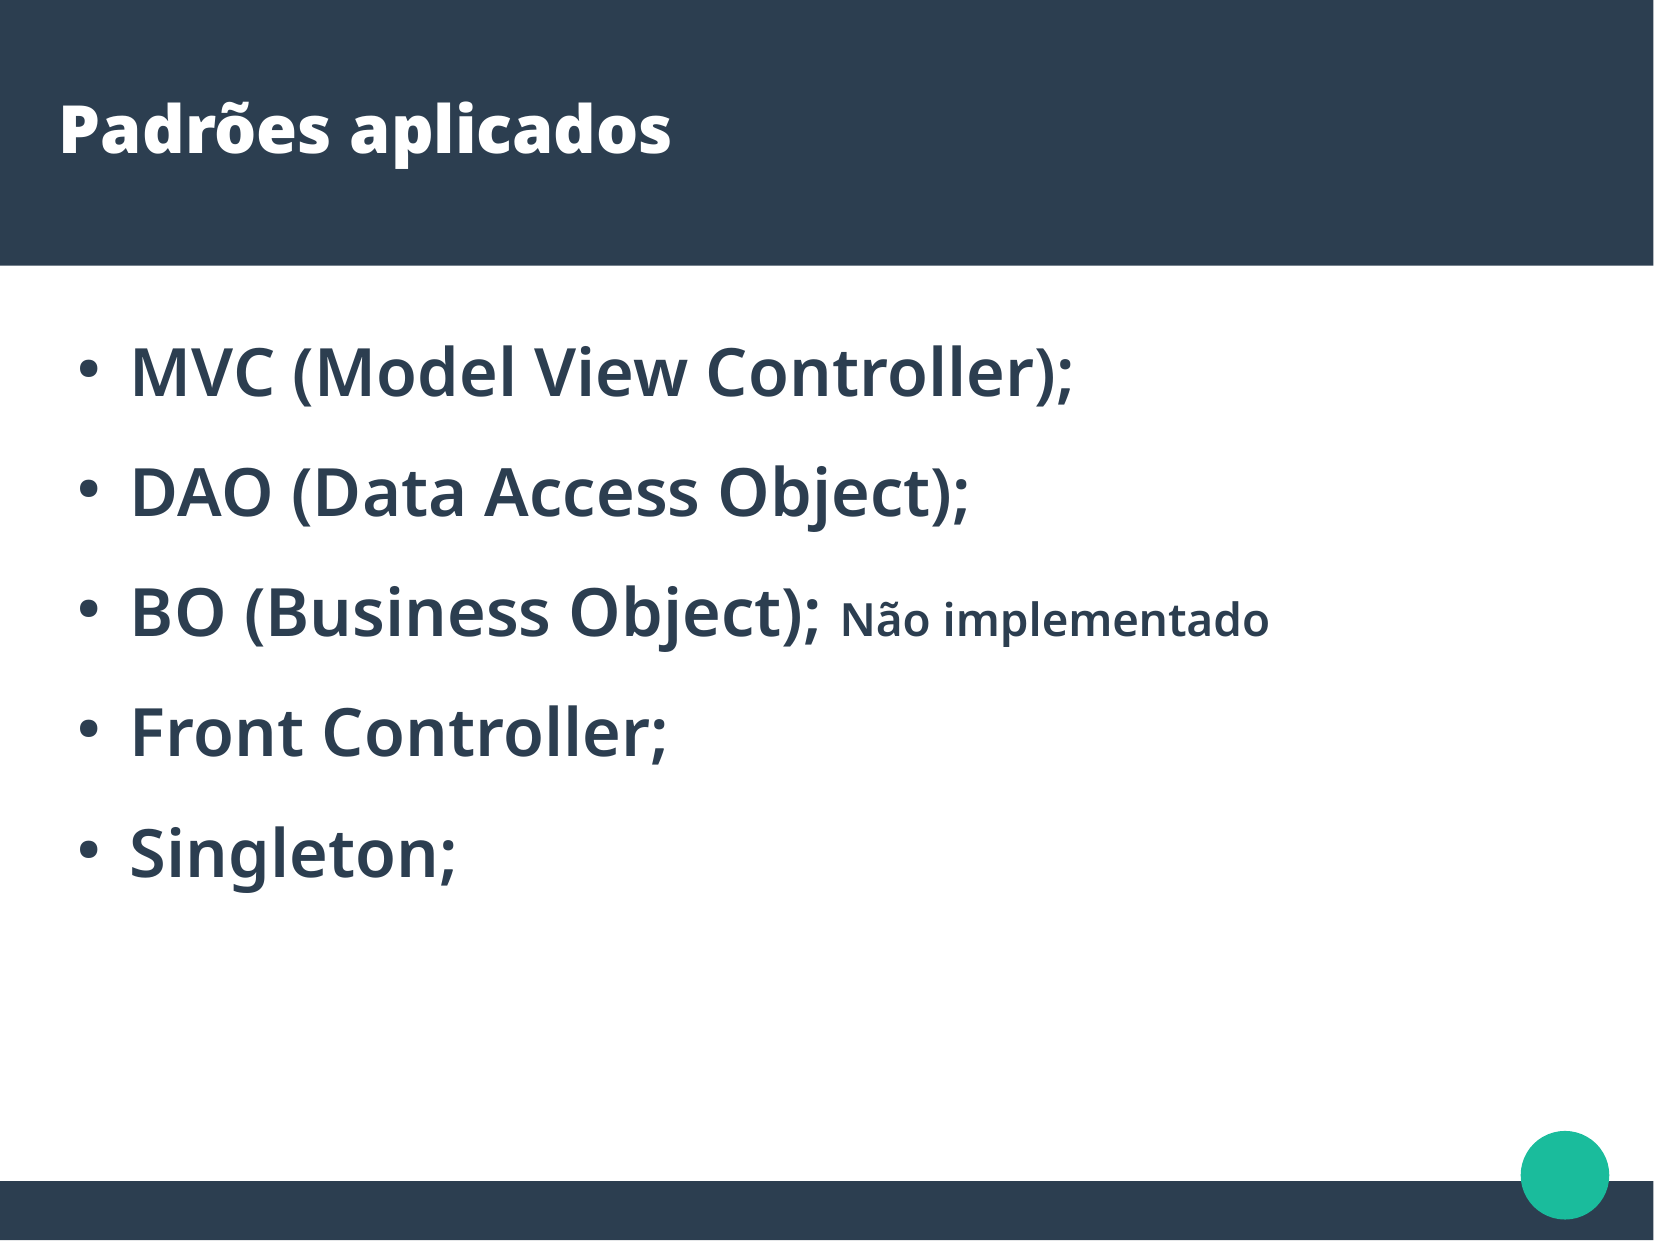

# Padrões aplicados
MVC (Model View Controller);
DAO (Data Access Object);
BO (Business Object); Não implementado
Front Controller;
Singleton;